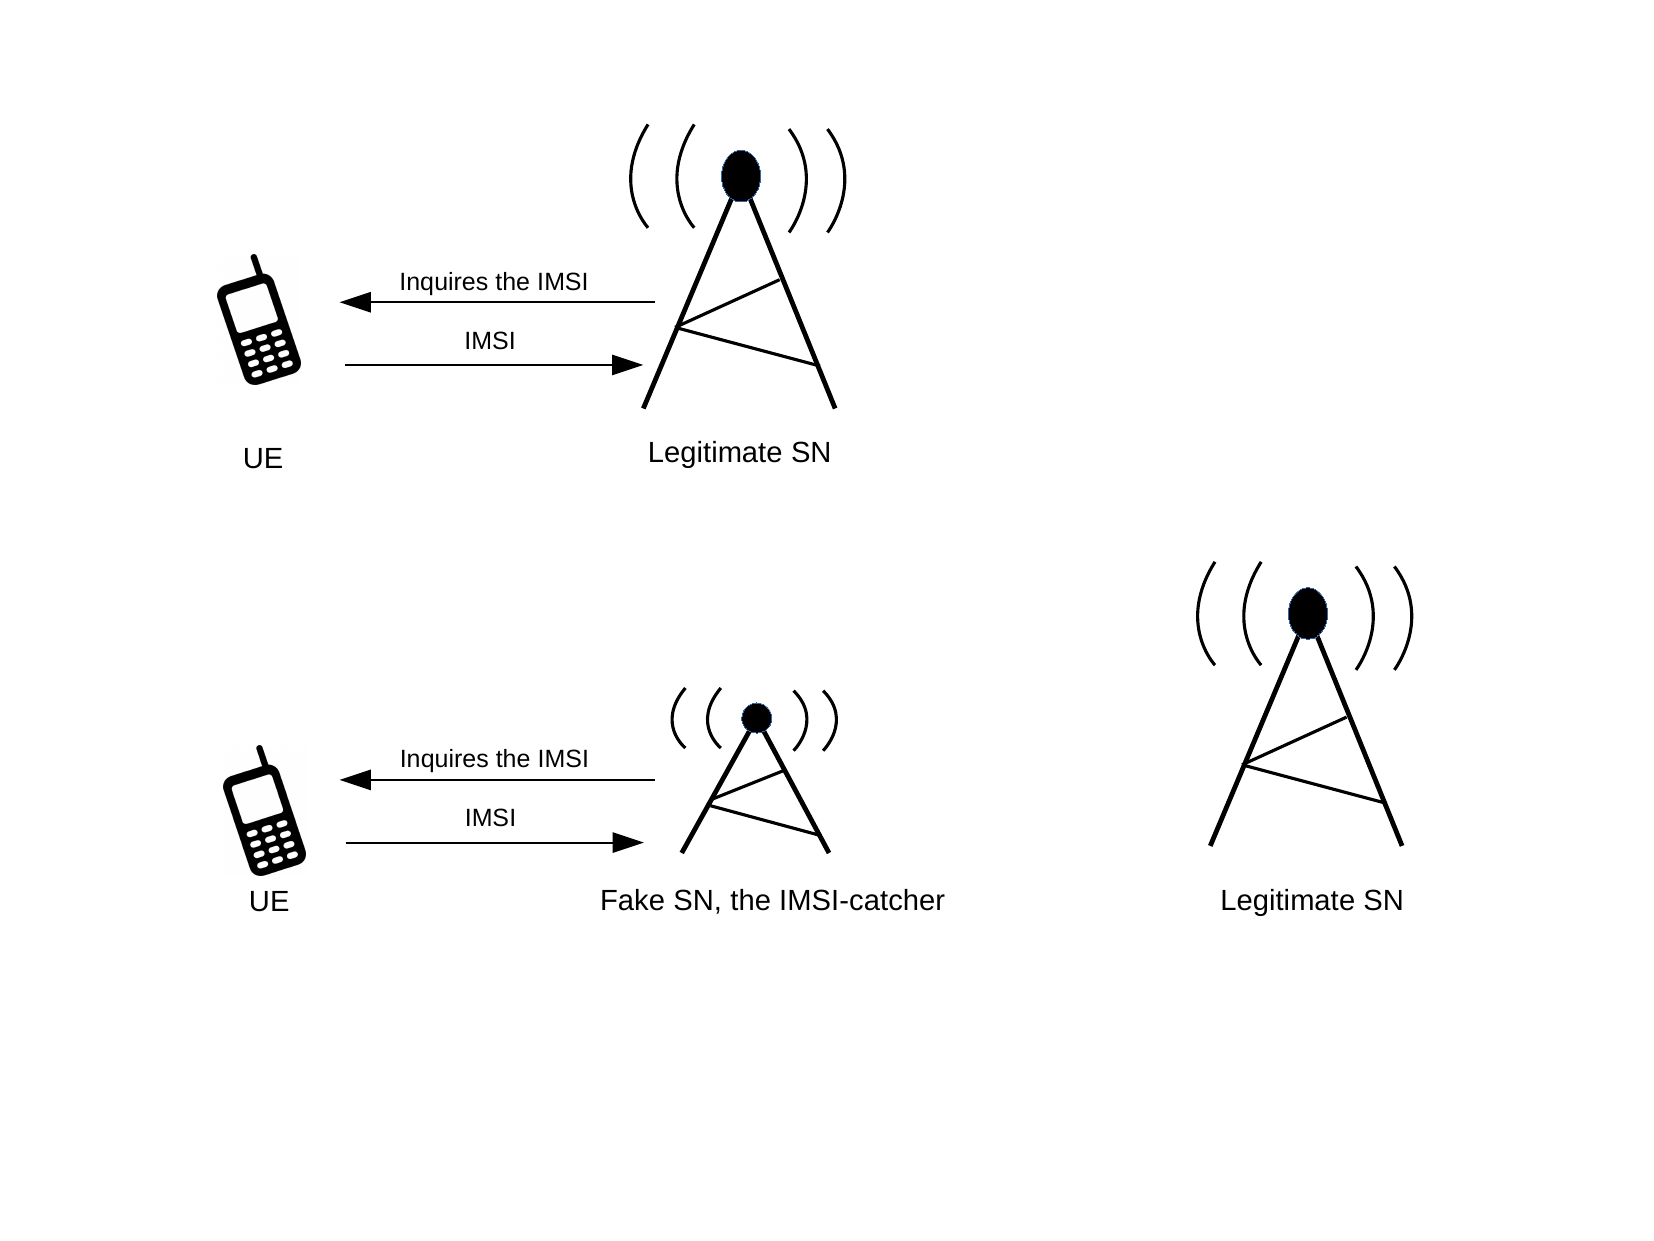

Inquires the IMSI
IMSI
Legitimate SN
UE
Inquires the IMSI
IMSI
Fake SN, the IMSI-catcher
Legitimate SN
UE